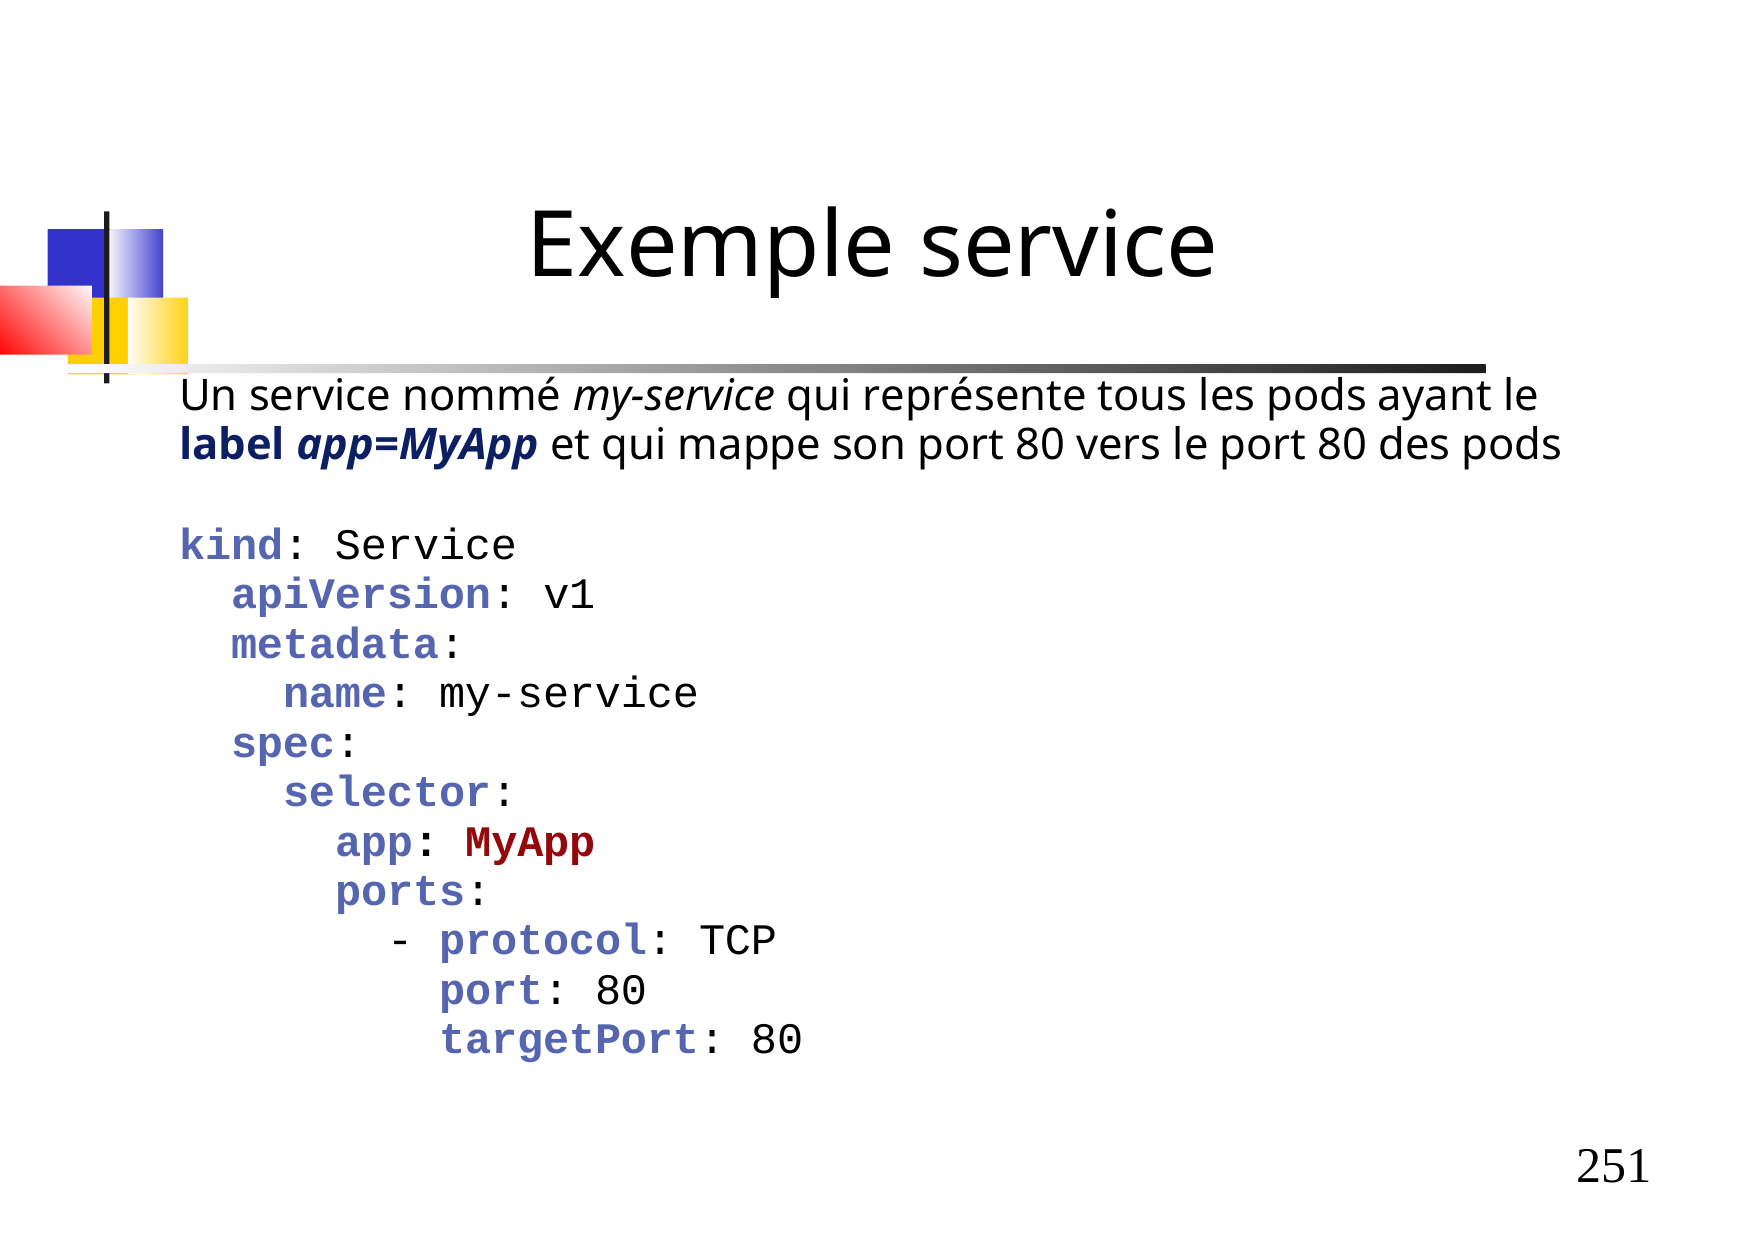

# Exemple service
Un service nommé my-service qui représente tous les pods ayant le label app=MyApp et qui mappe son port 80 vers le port 80 des pods
kind: Service
 apiVersion: v1
 metadata:
 name: my-service
 spec:
 selector:
 app: MyApp
 ports:
 - protocol: TCP
 port: 80
 targetPort: 80